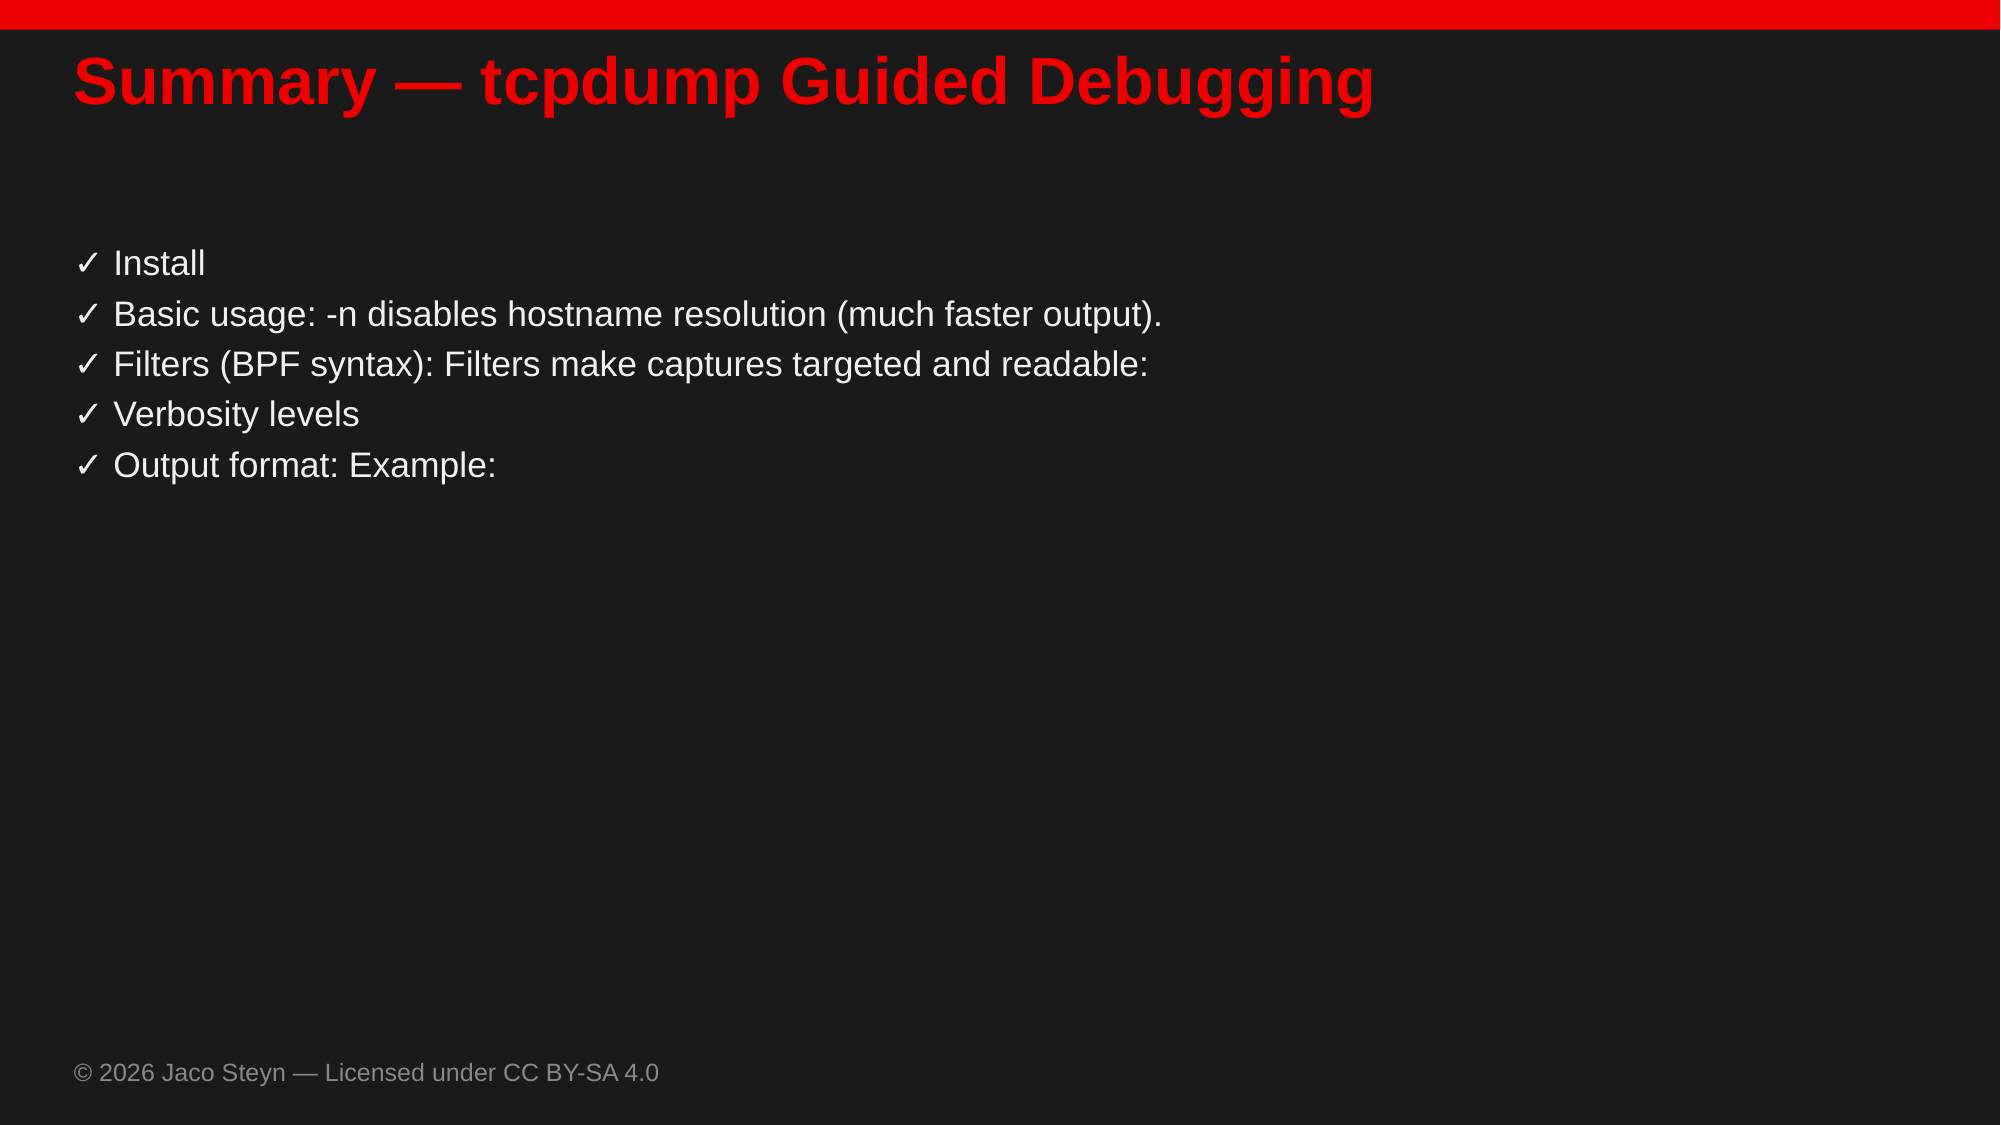

Summary — tcpdump Guided Debugging
✓ Install
✓ Basic usage: -n disables hostname resolution (much faster output).
✓ Filters (BPF syntax): Filters make captures targeted and readable:
✓ Verbosity levels
✓ Output format: Example:
© 2026 Jaco Steyn — Licensed under CC BY-SA 4.0